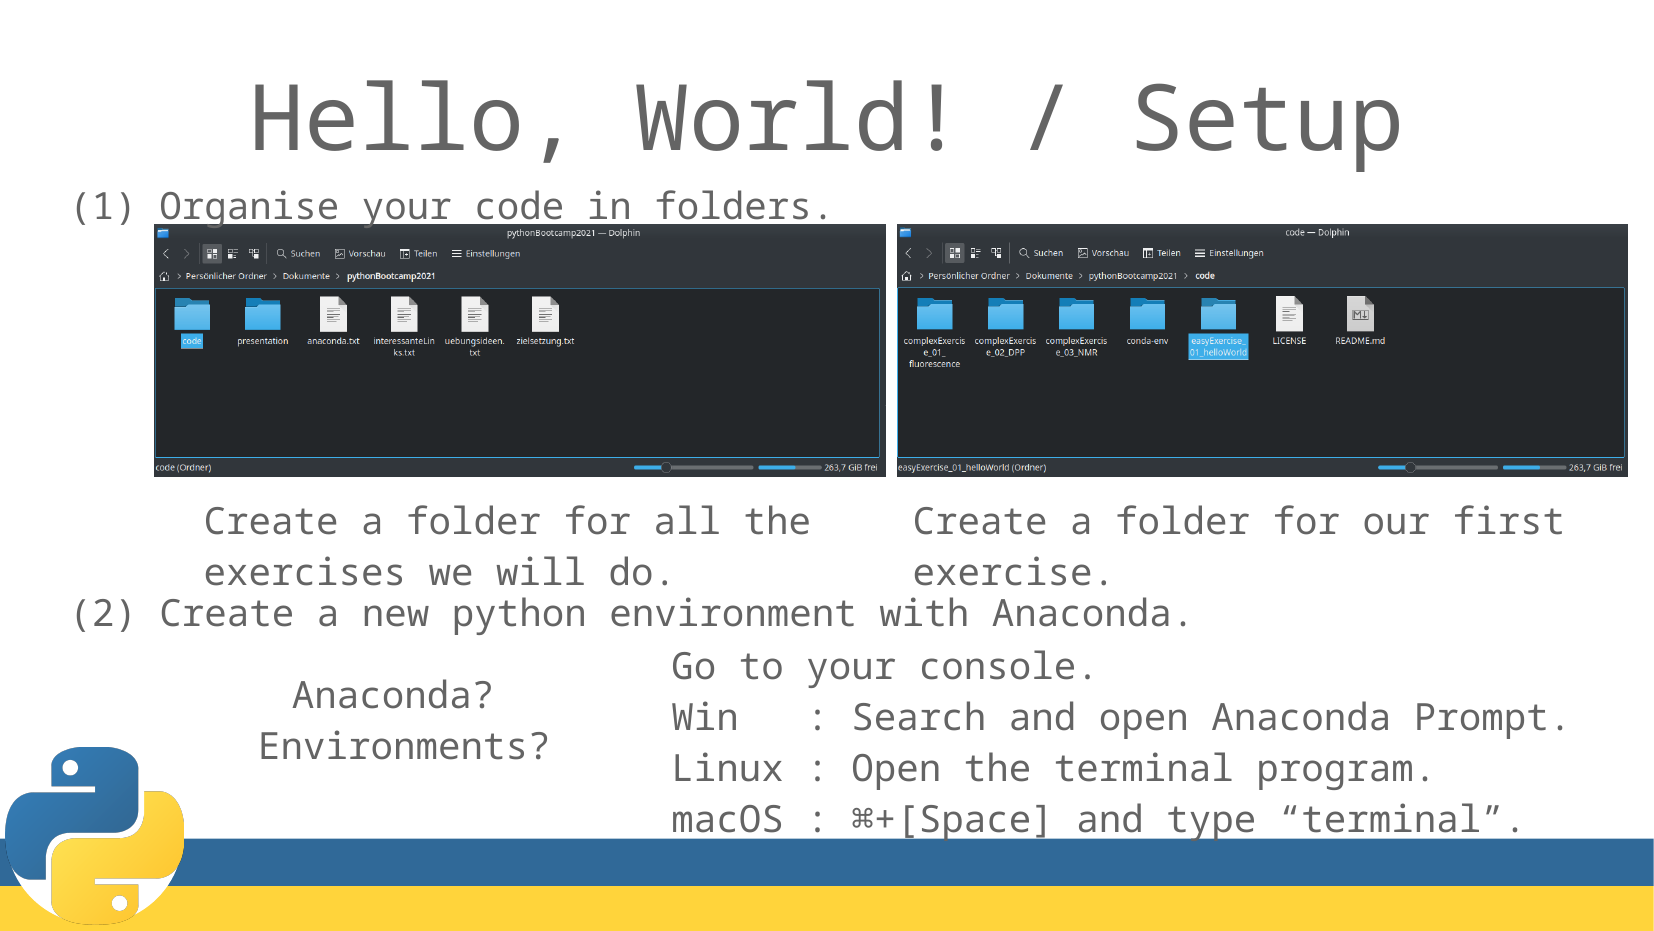

# Hello, World! / Setup
(1) Organise your code in folders.
Create a folder for all the exercises we will do.
Create a folder for our first exercise.
(2) Create a new python environment with Anaconda.
Go to your console.
Win : Search and open Anaconda Prompt.
Linux : Open the terminal program.
macOS : ⌘+[Space] and type “terminal”.
Anaconda?
Environments?